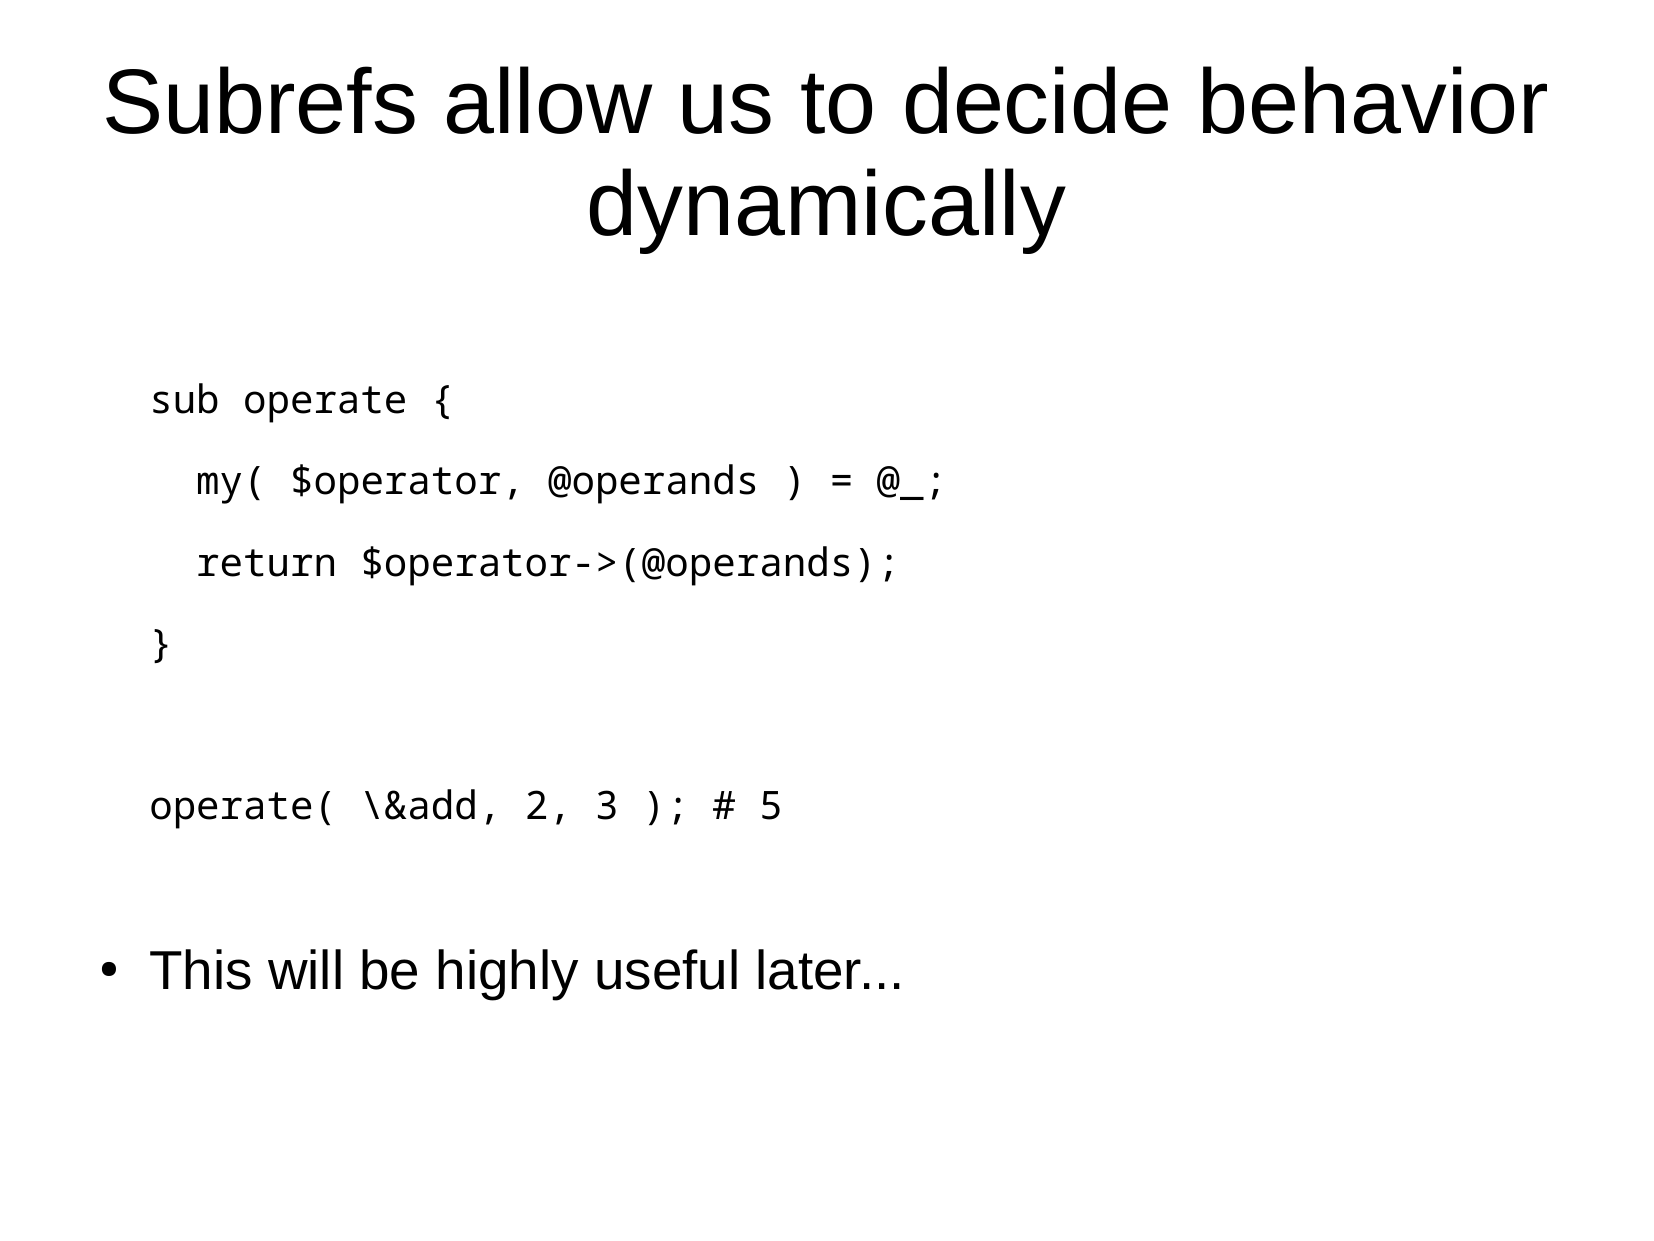

# Subrefs allow us to decide behavior dynamically
sub operate {
 my( $operator, @operands ) = @_;
 return $operator->(@operands);
}
operate( \&add, 2, 3 ); # 5
This will be highly useful later...